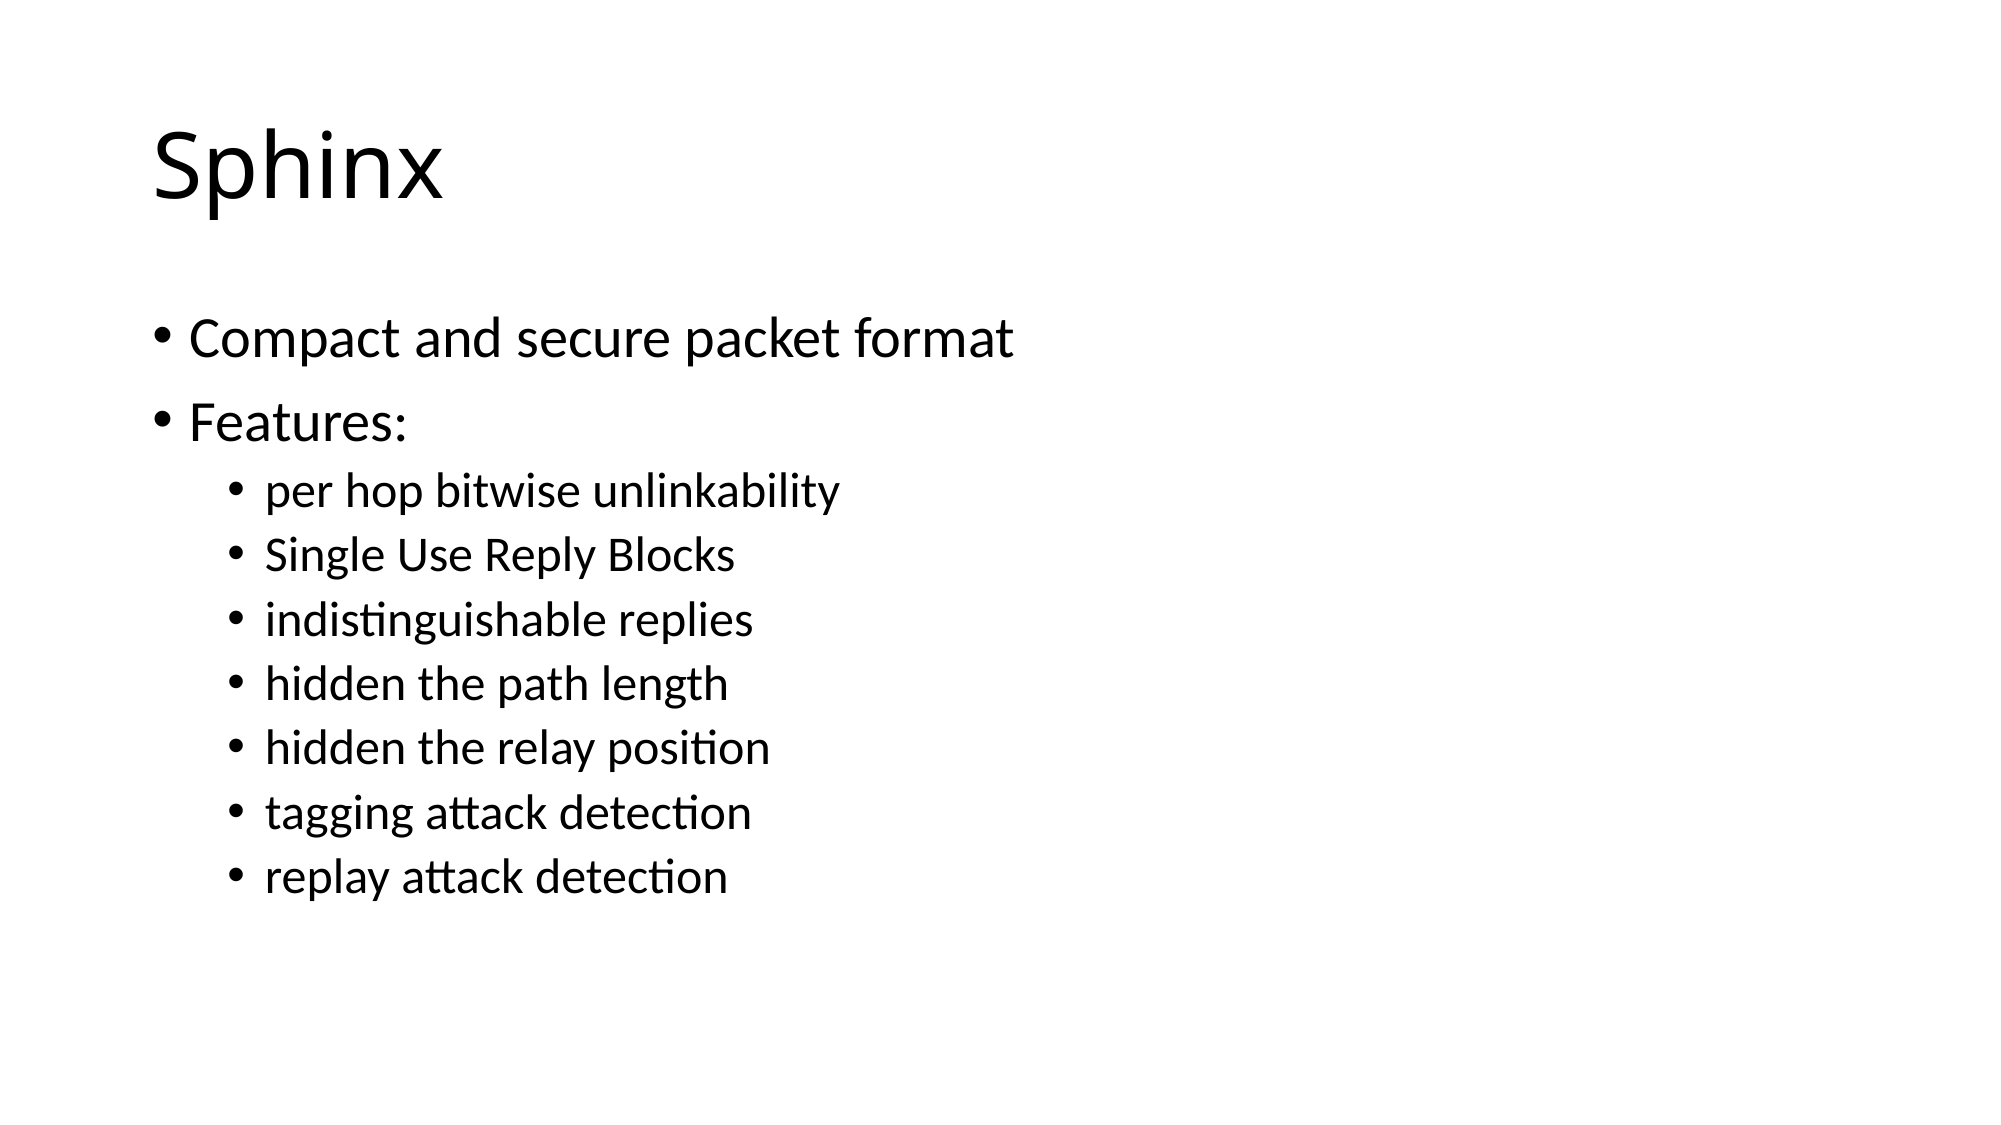

# Sphinx
Compact and secure packet format
Features:
per hop bitwise unlinkability
Single Use Reply Blocks
indistinguishable replies
hidden the path length
hidden the relay position
tagging attack detection
replay attack detection